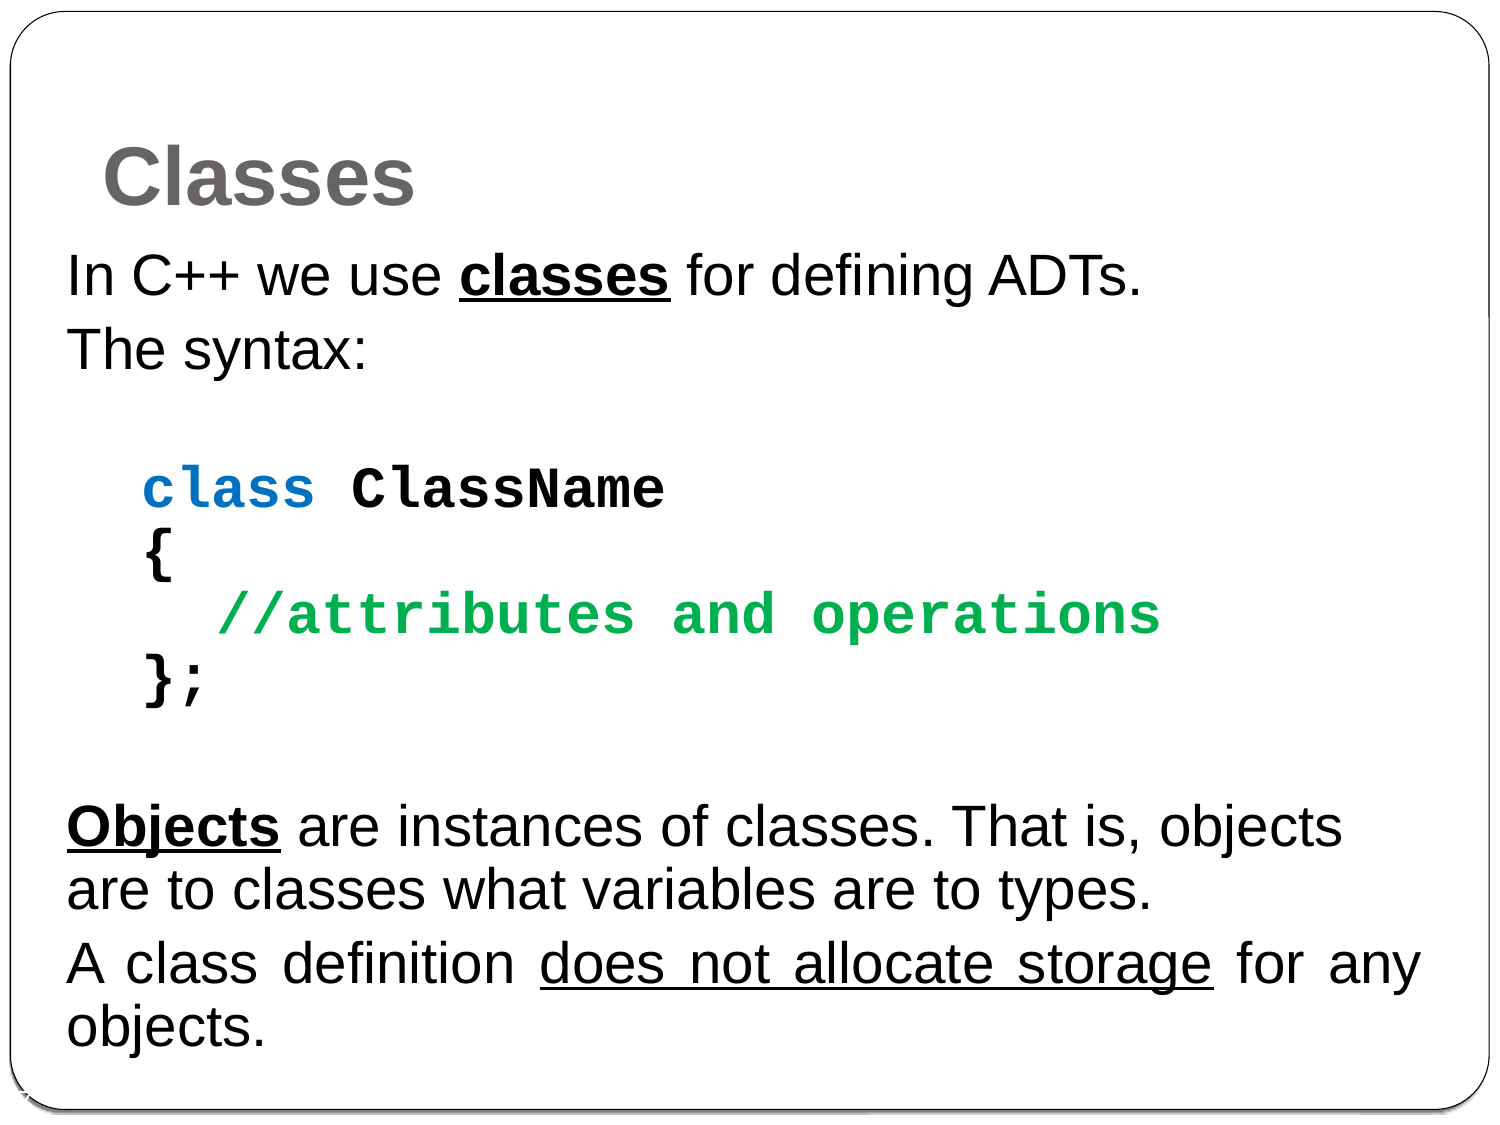

# Classes
In C++ we use classes for defining ADTs.
The syntax:
	class ClassName
	{
		//attributes and operations
	};
Objects are instances of classes. That is, objects are to classes what variables are to types.
A class definition does not allocate storage for any objects.